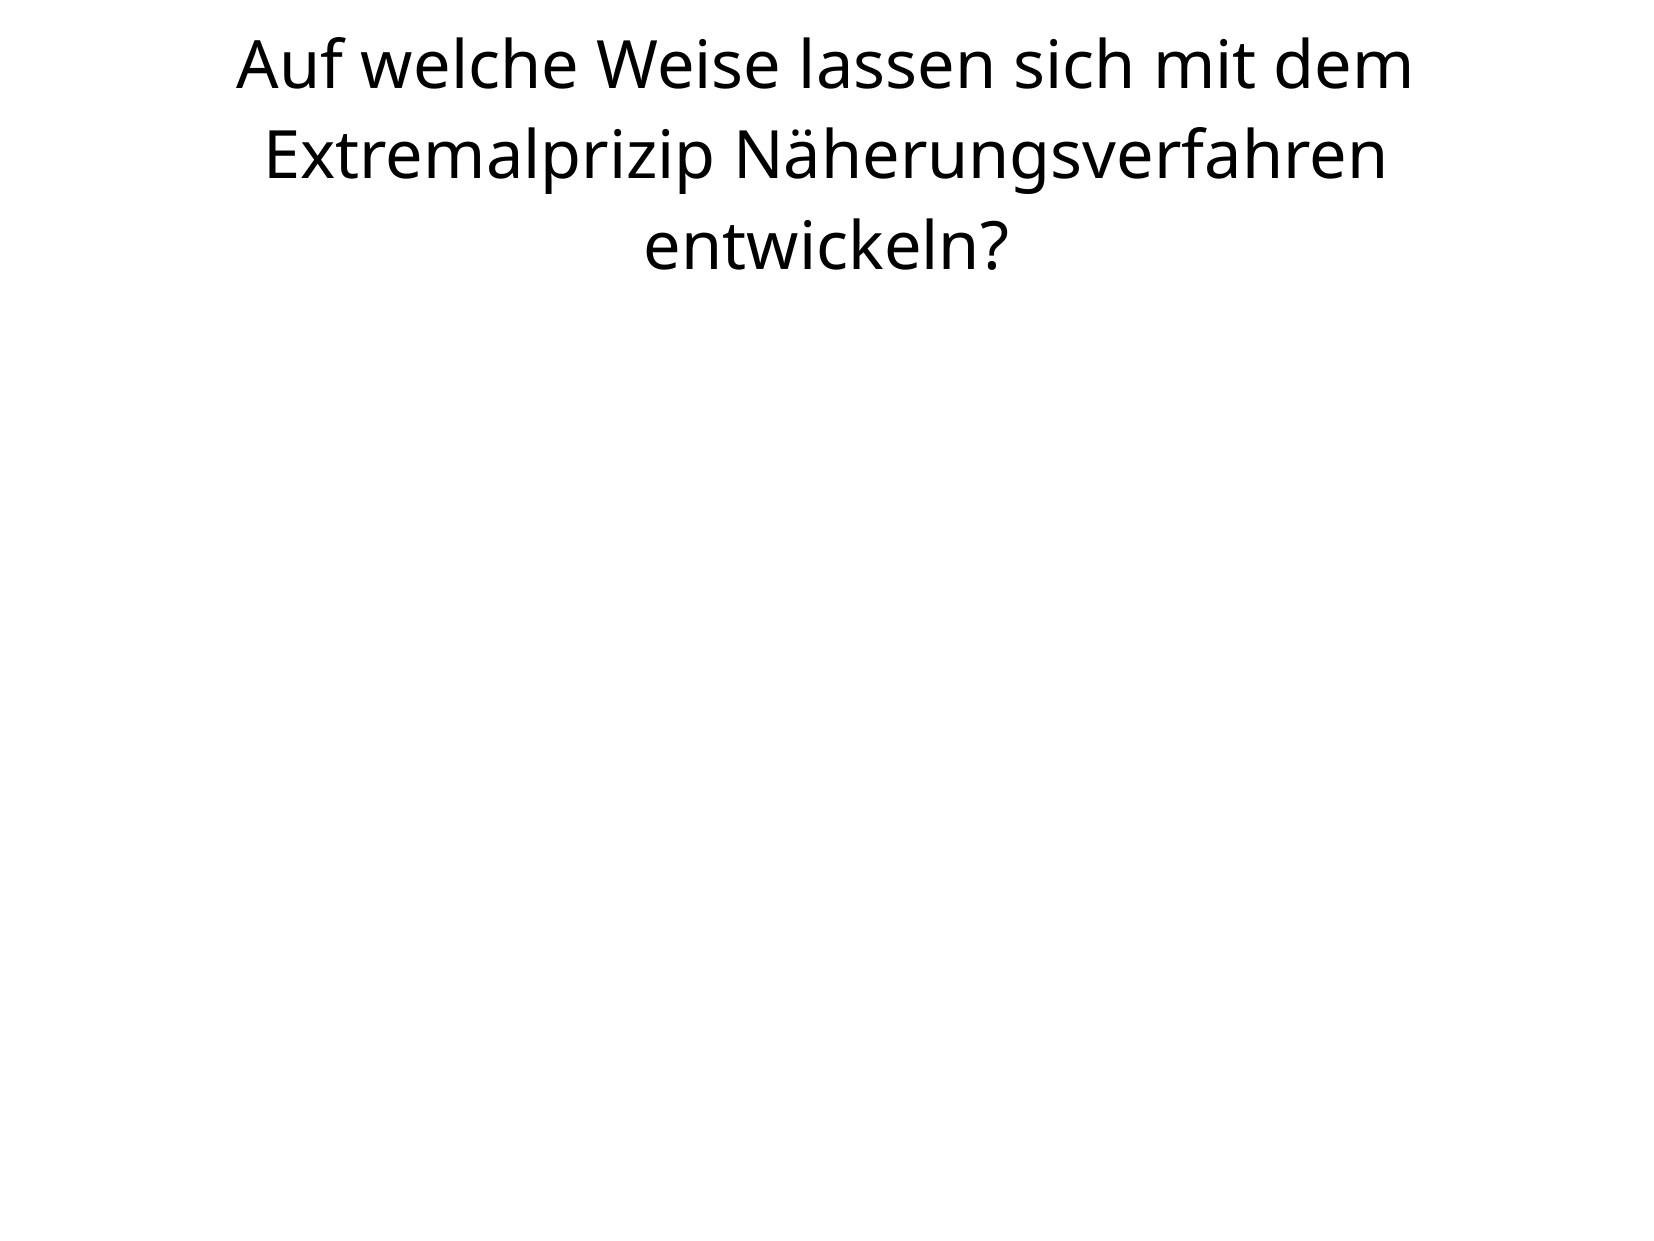

# Auf welche Weise lassen sich mit dem Extremalprizip Näherungsverfahren entwickeln?